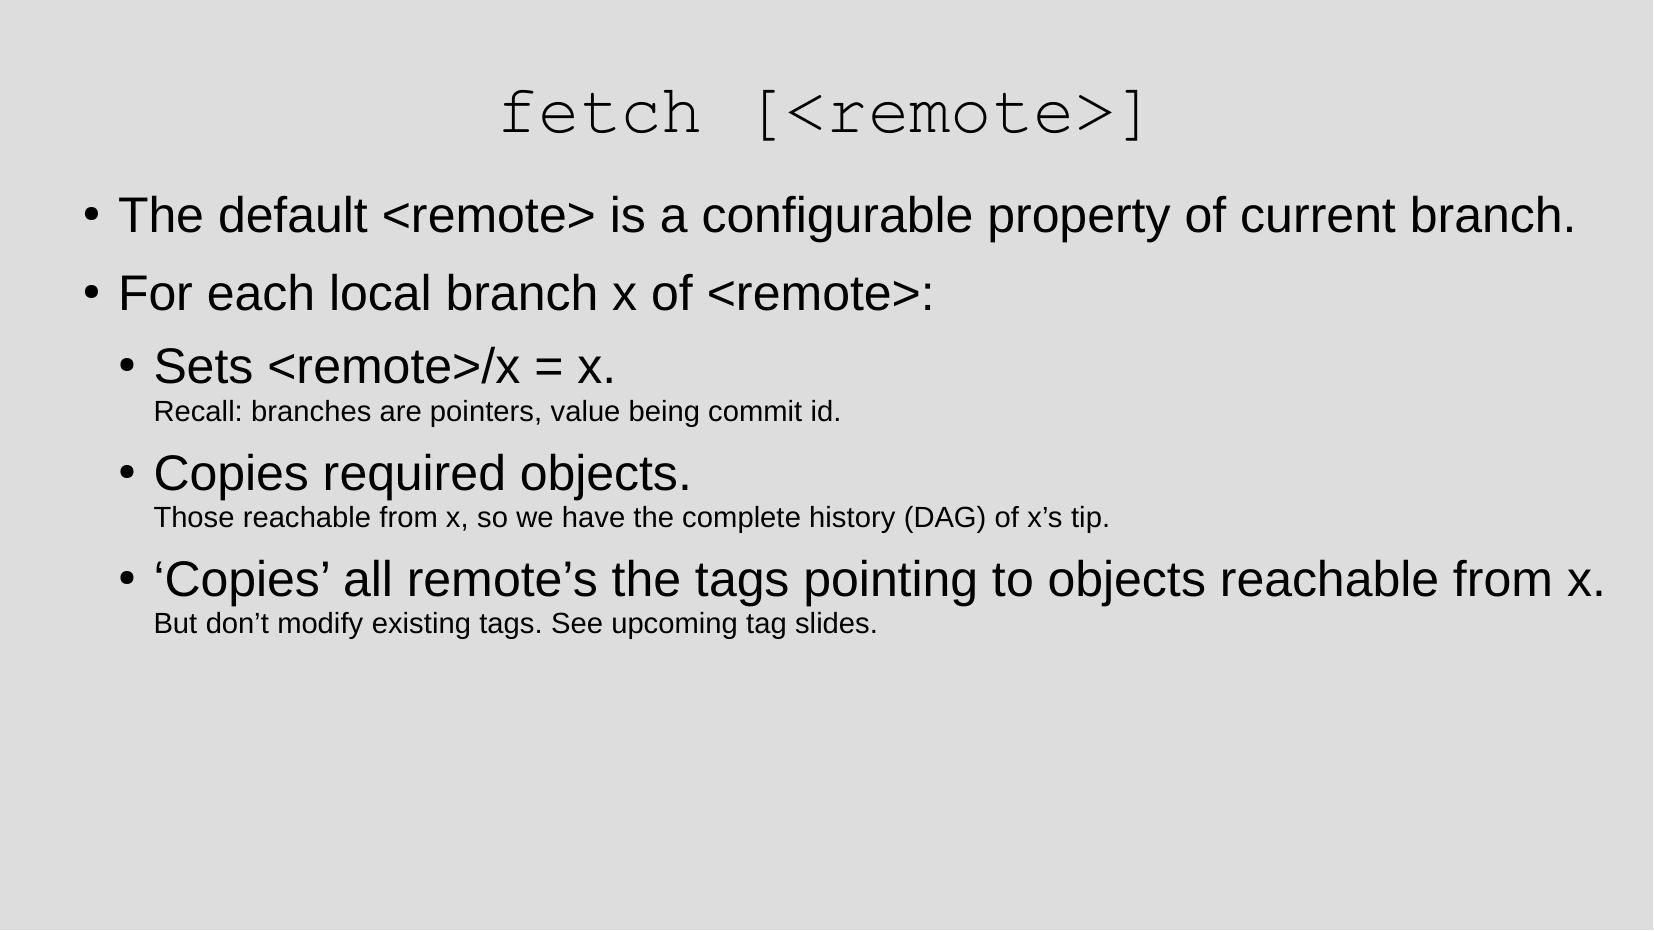

# fetch [<remote>]
The default <remote> is a configurable property of current branch.
For each local branch x of <remote>:
Sets <remote>/x = x.
Recall: branches are pointers, value being commit id.
Copies required objects.
Those reachable from x, so we have the complete history (DAG) of x’s tip.
‘Copies’ all remote’s the tags pointing to objects reachable from x.
But don’t modify existing tags. See upcoming tag slides.